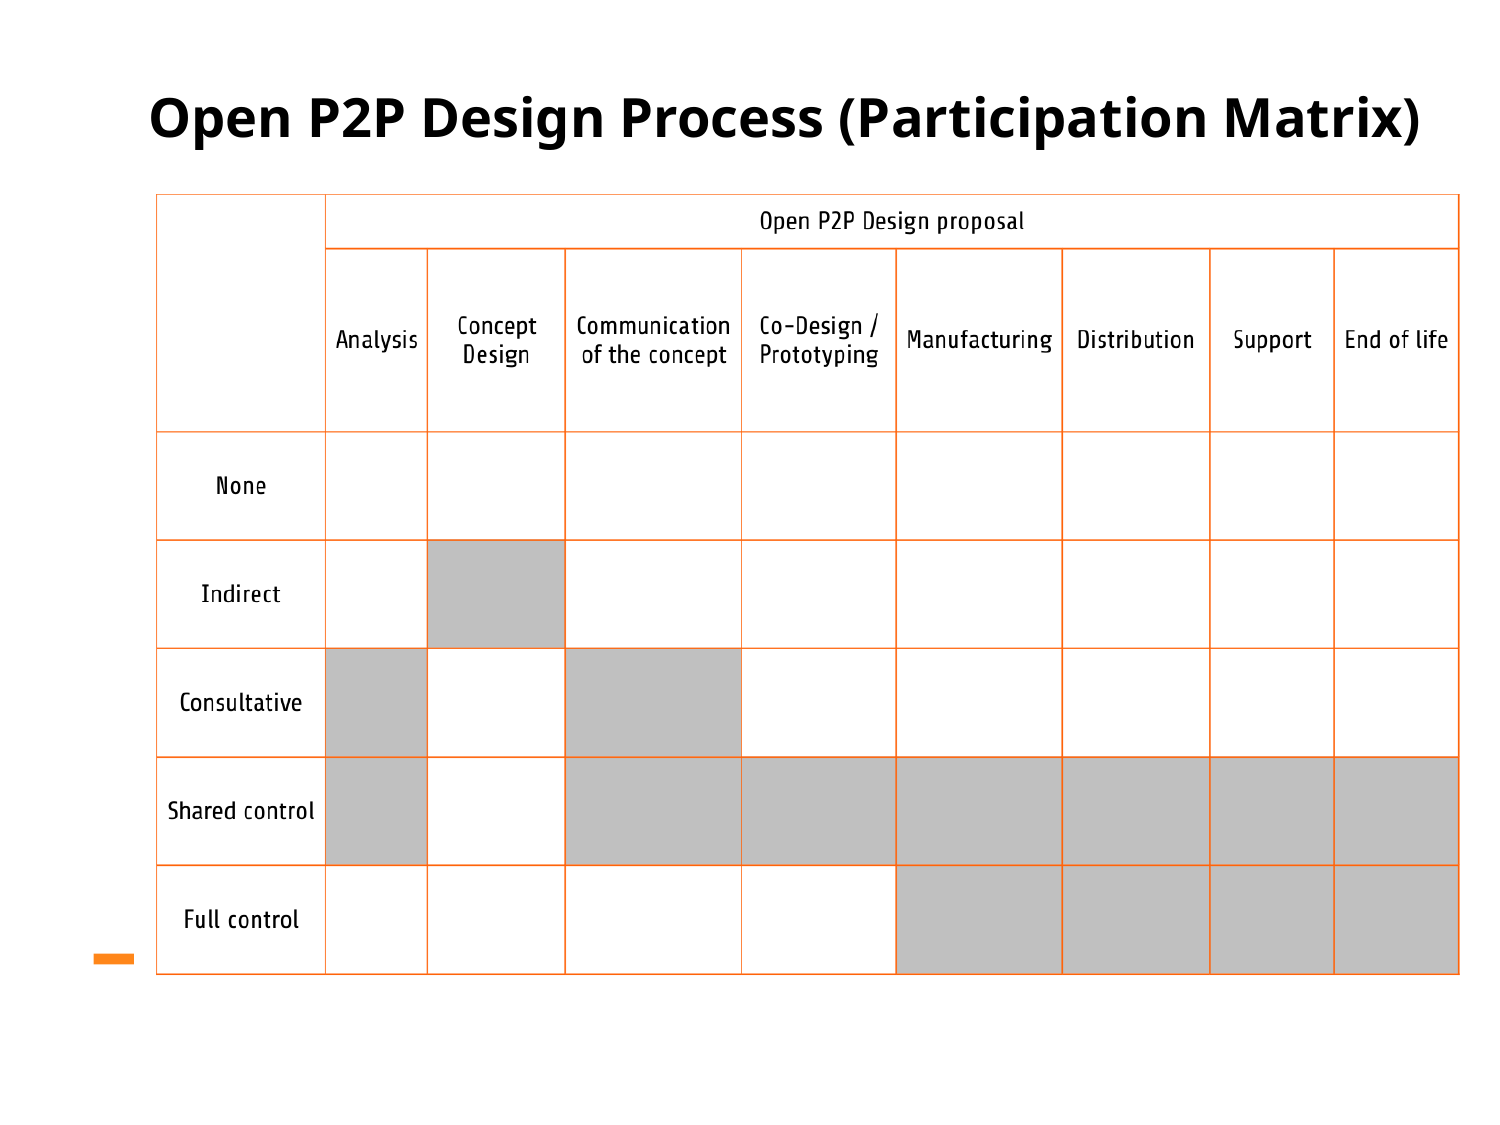

# Open P2P Design Process (Participation Matrix)